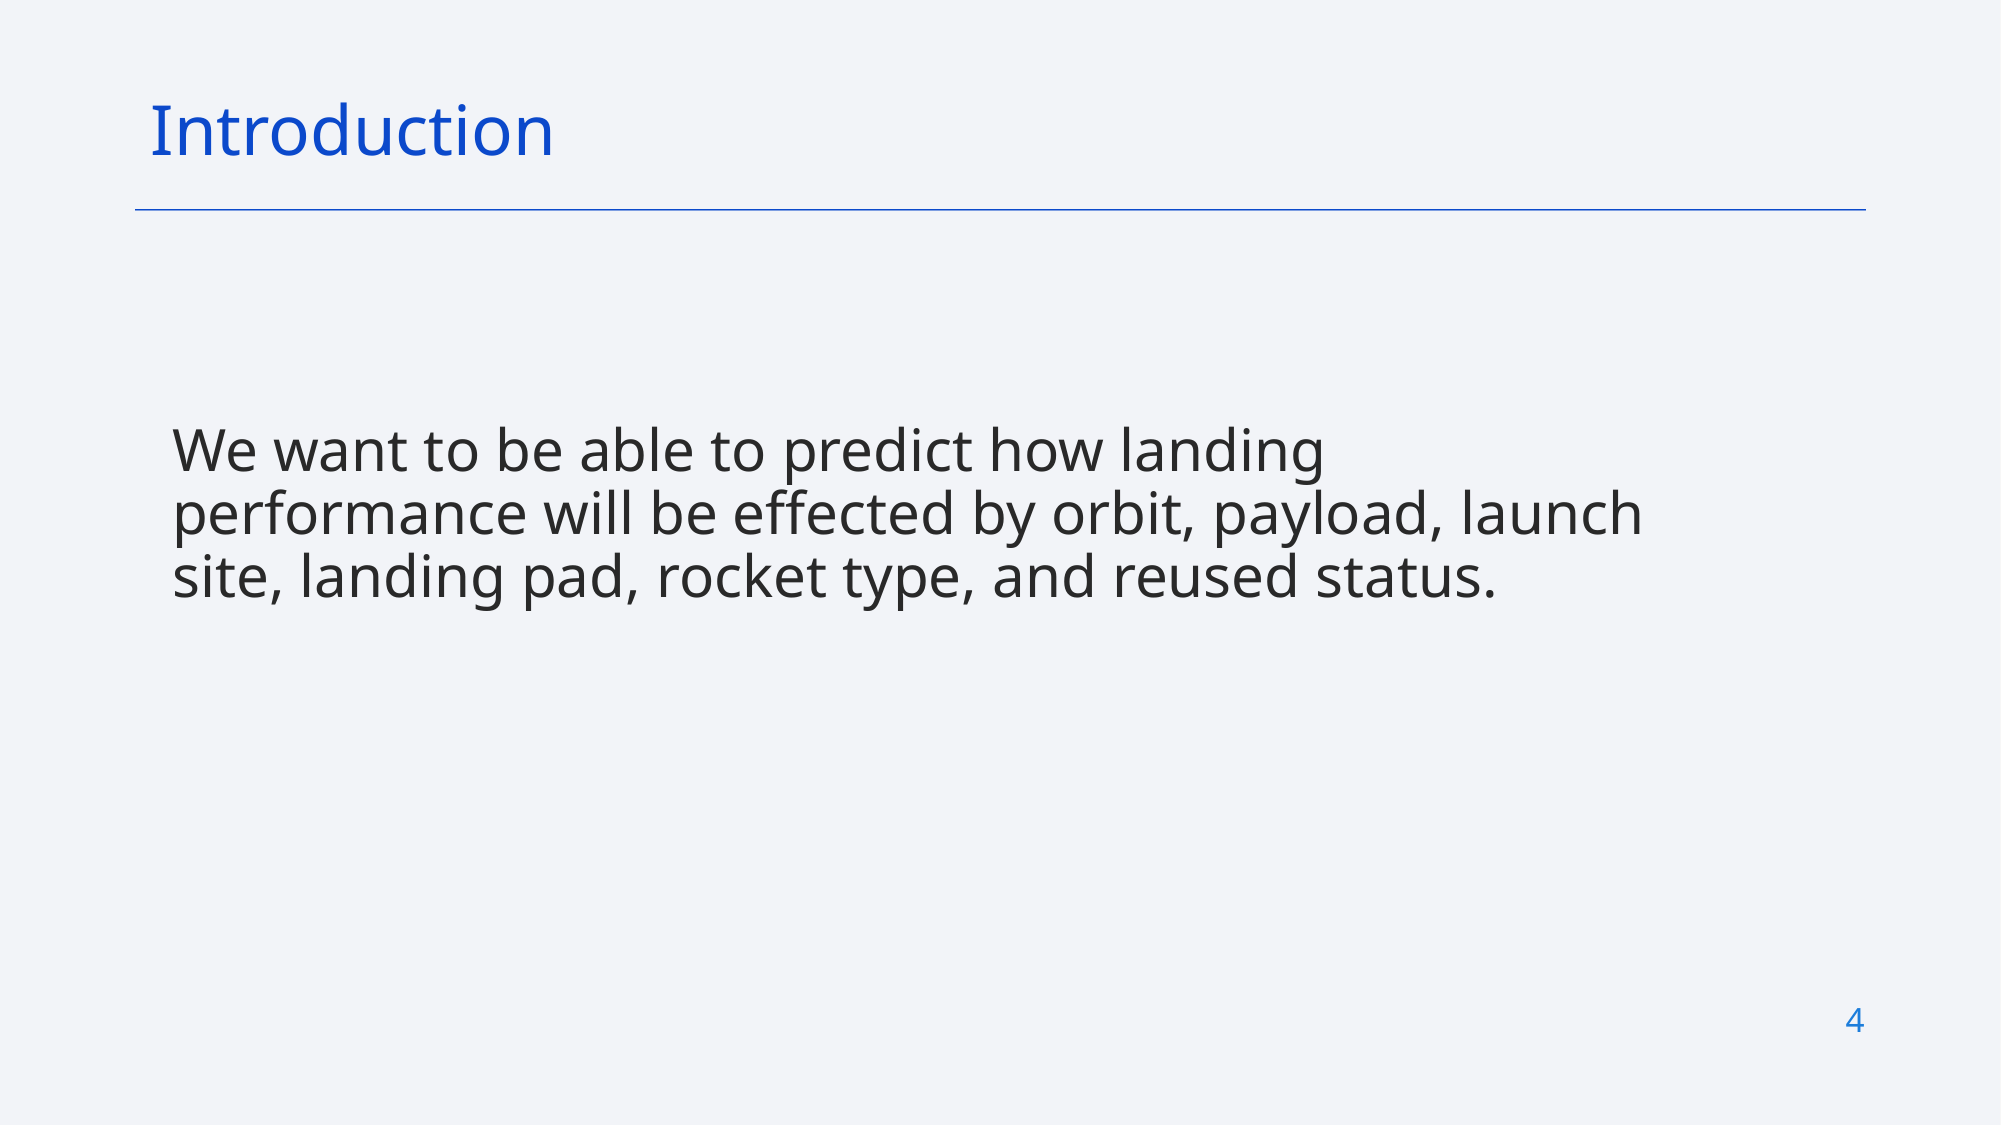

Introduction
We want to be able to predict how landing performance will be effected by orbit, payload, launch site, landing pad, rocket type, and reused status.